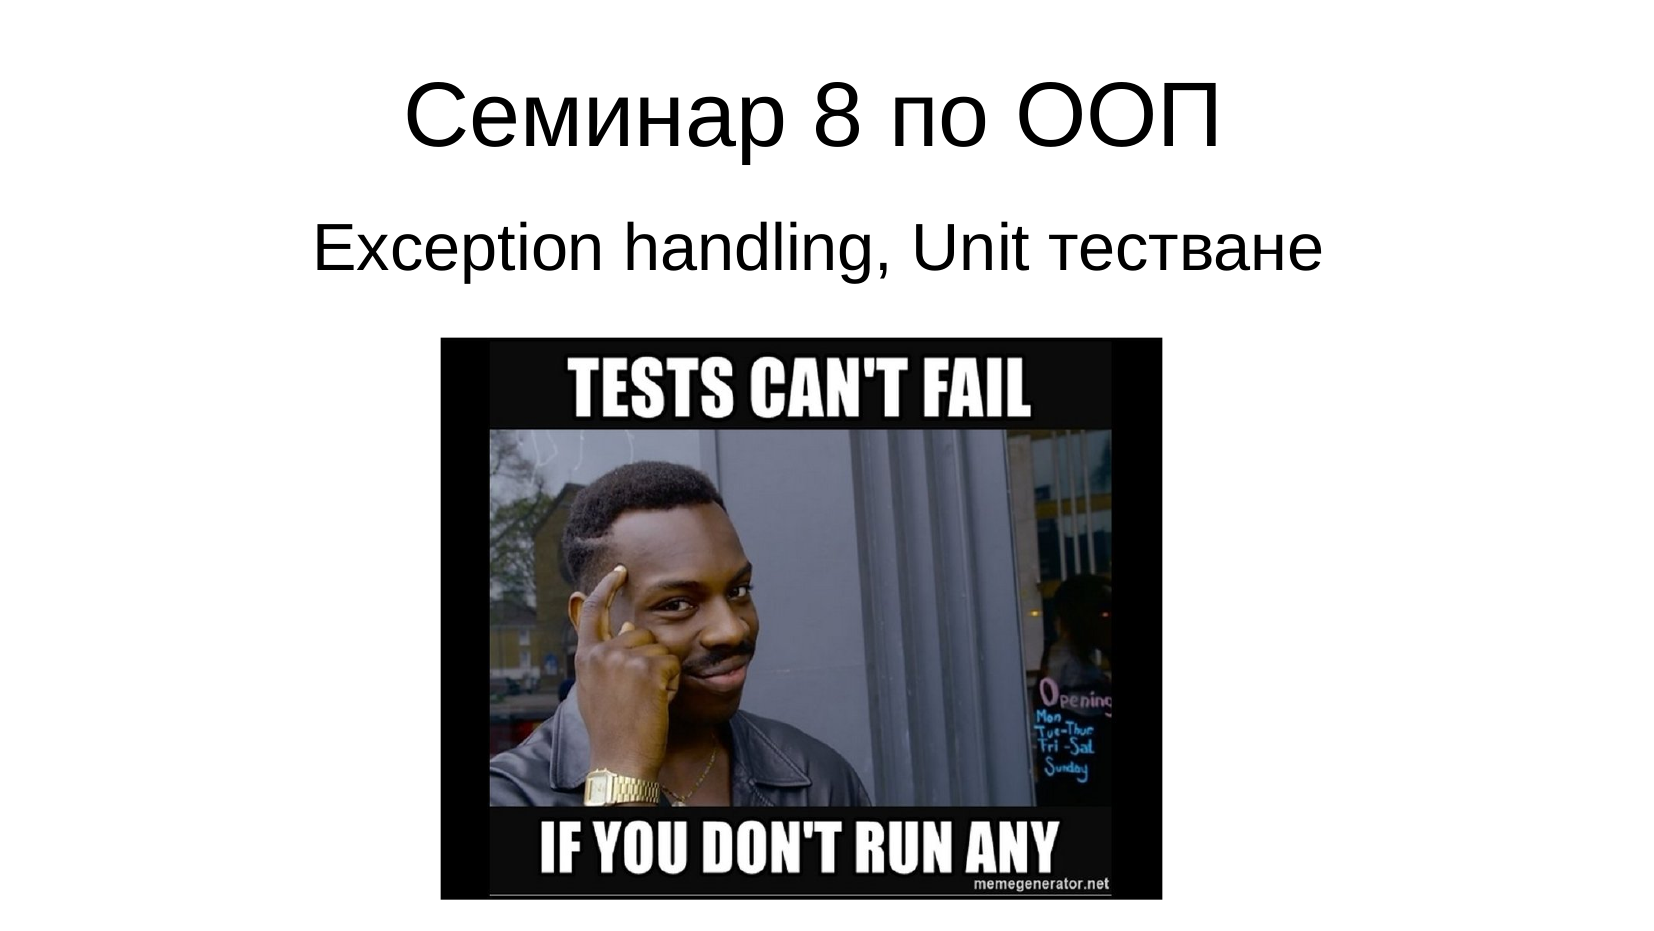

# Семинар 8 по ООП
Exception handling, Unit тестване